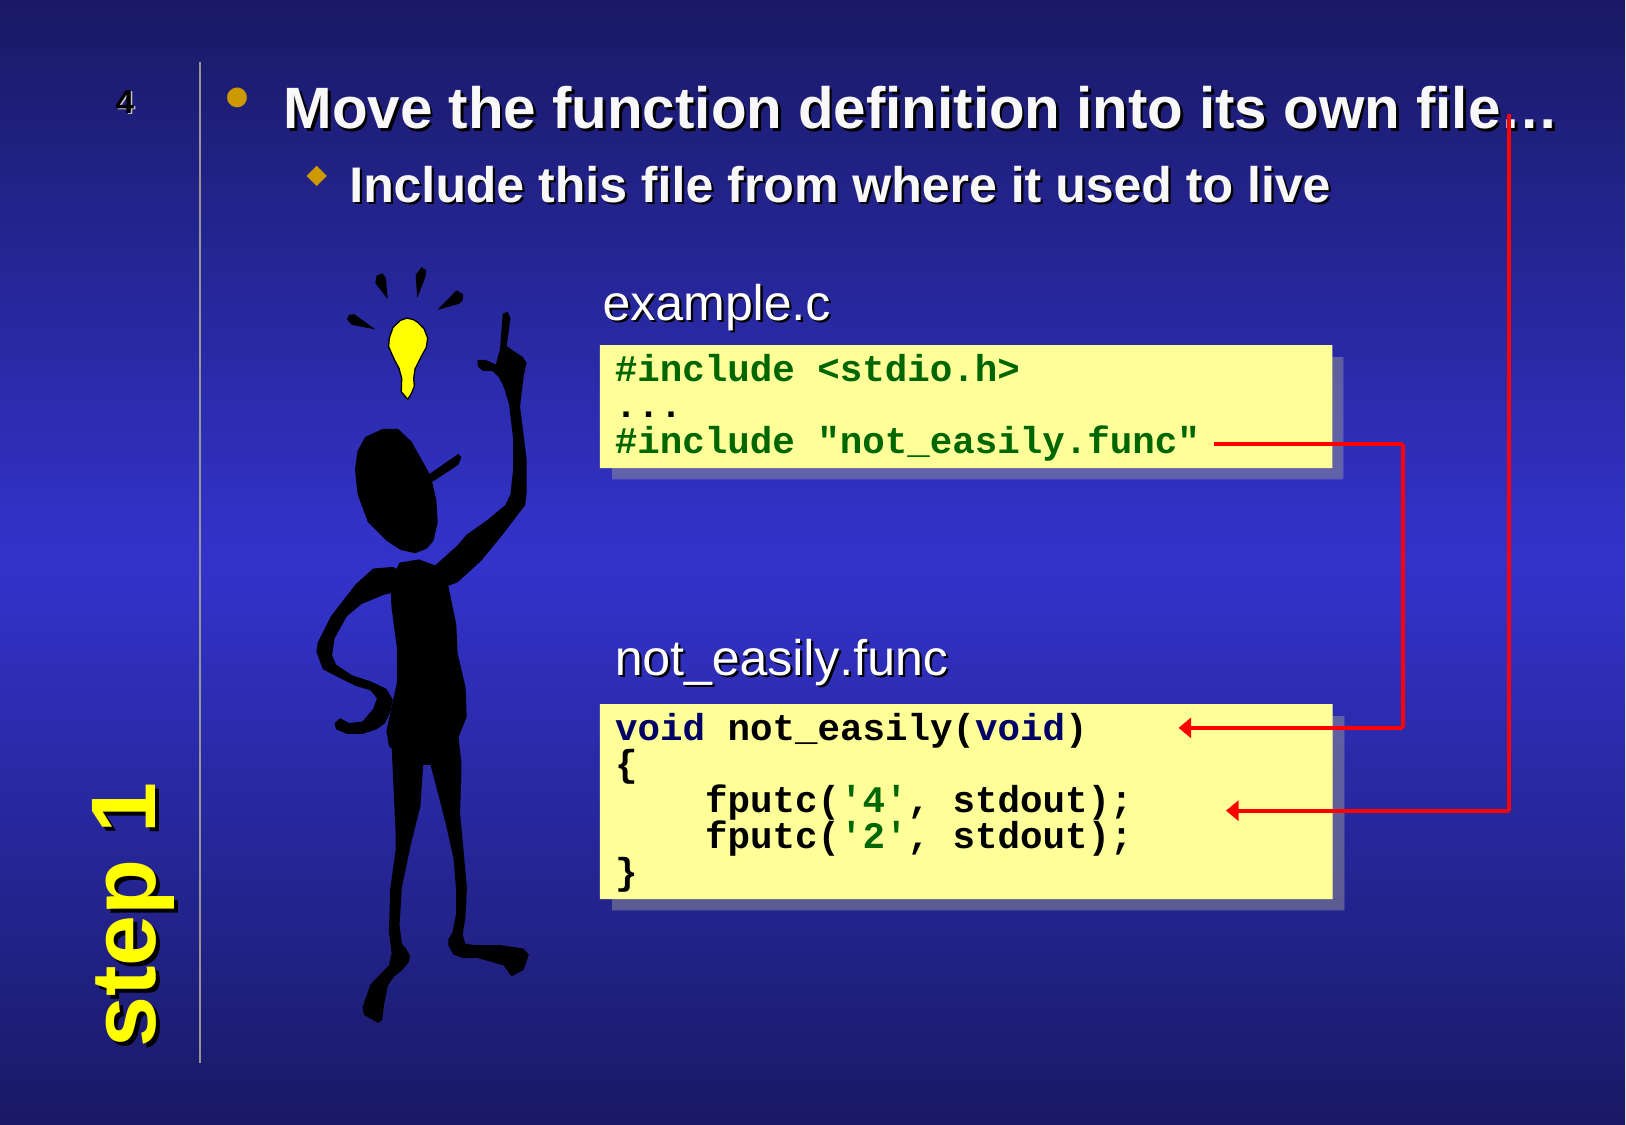

4
Move the function definition into its own file…
Include this file from where it used to live
example.c
#include <stdio.h>
...
#include "not_easily.func"
# step 1
not_easily.func
void not_easily(void)
{
 fputc('4', stdout);
 fputc('2', stdout);
}